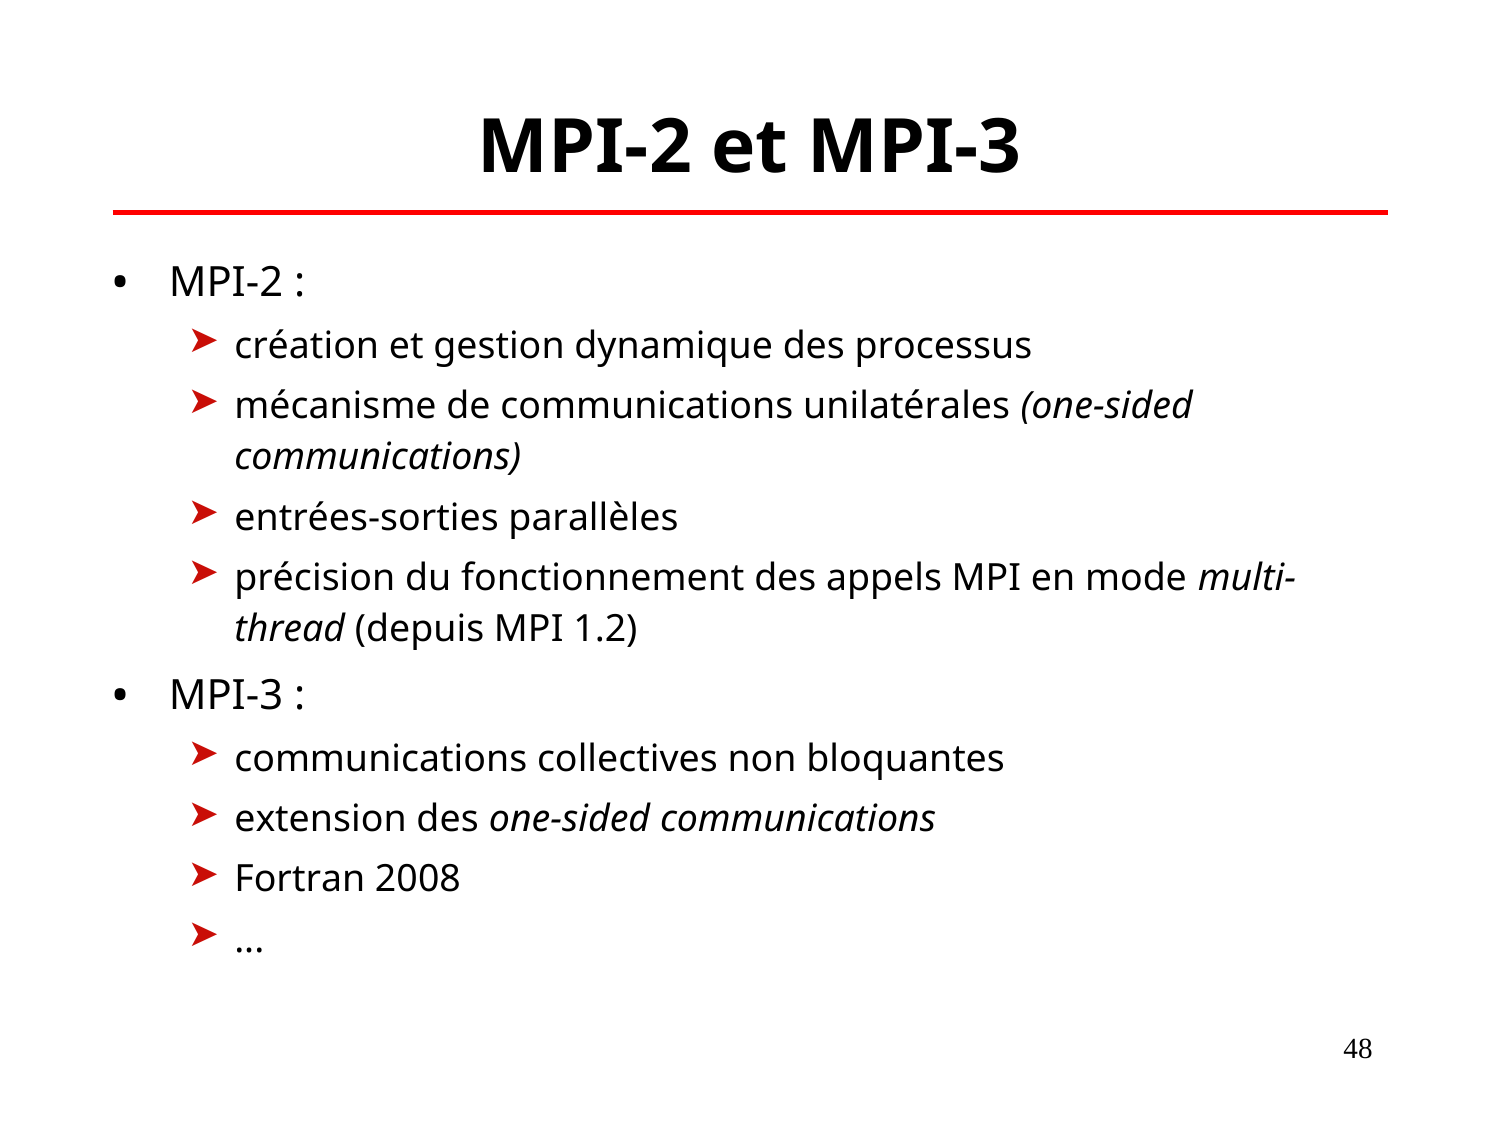

# MPI-2 et MPI-3
MPI-2 :
création et gestion dynamique des processus
mécanisme de communications unilatérales (one-sided communications)
entrées-sorties parallèles
précision du fonctionnement des appels MPI en mode multi-thread (depuis MPI 1.2)
MPI-3 :
communications collectives non bloquantes
extension des one-sided communications
Fortran 2008
...
48